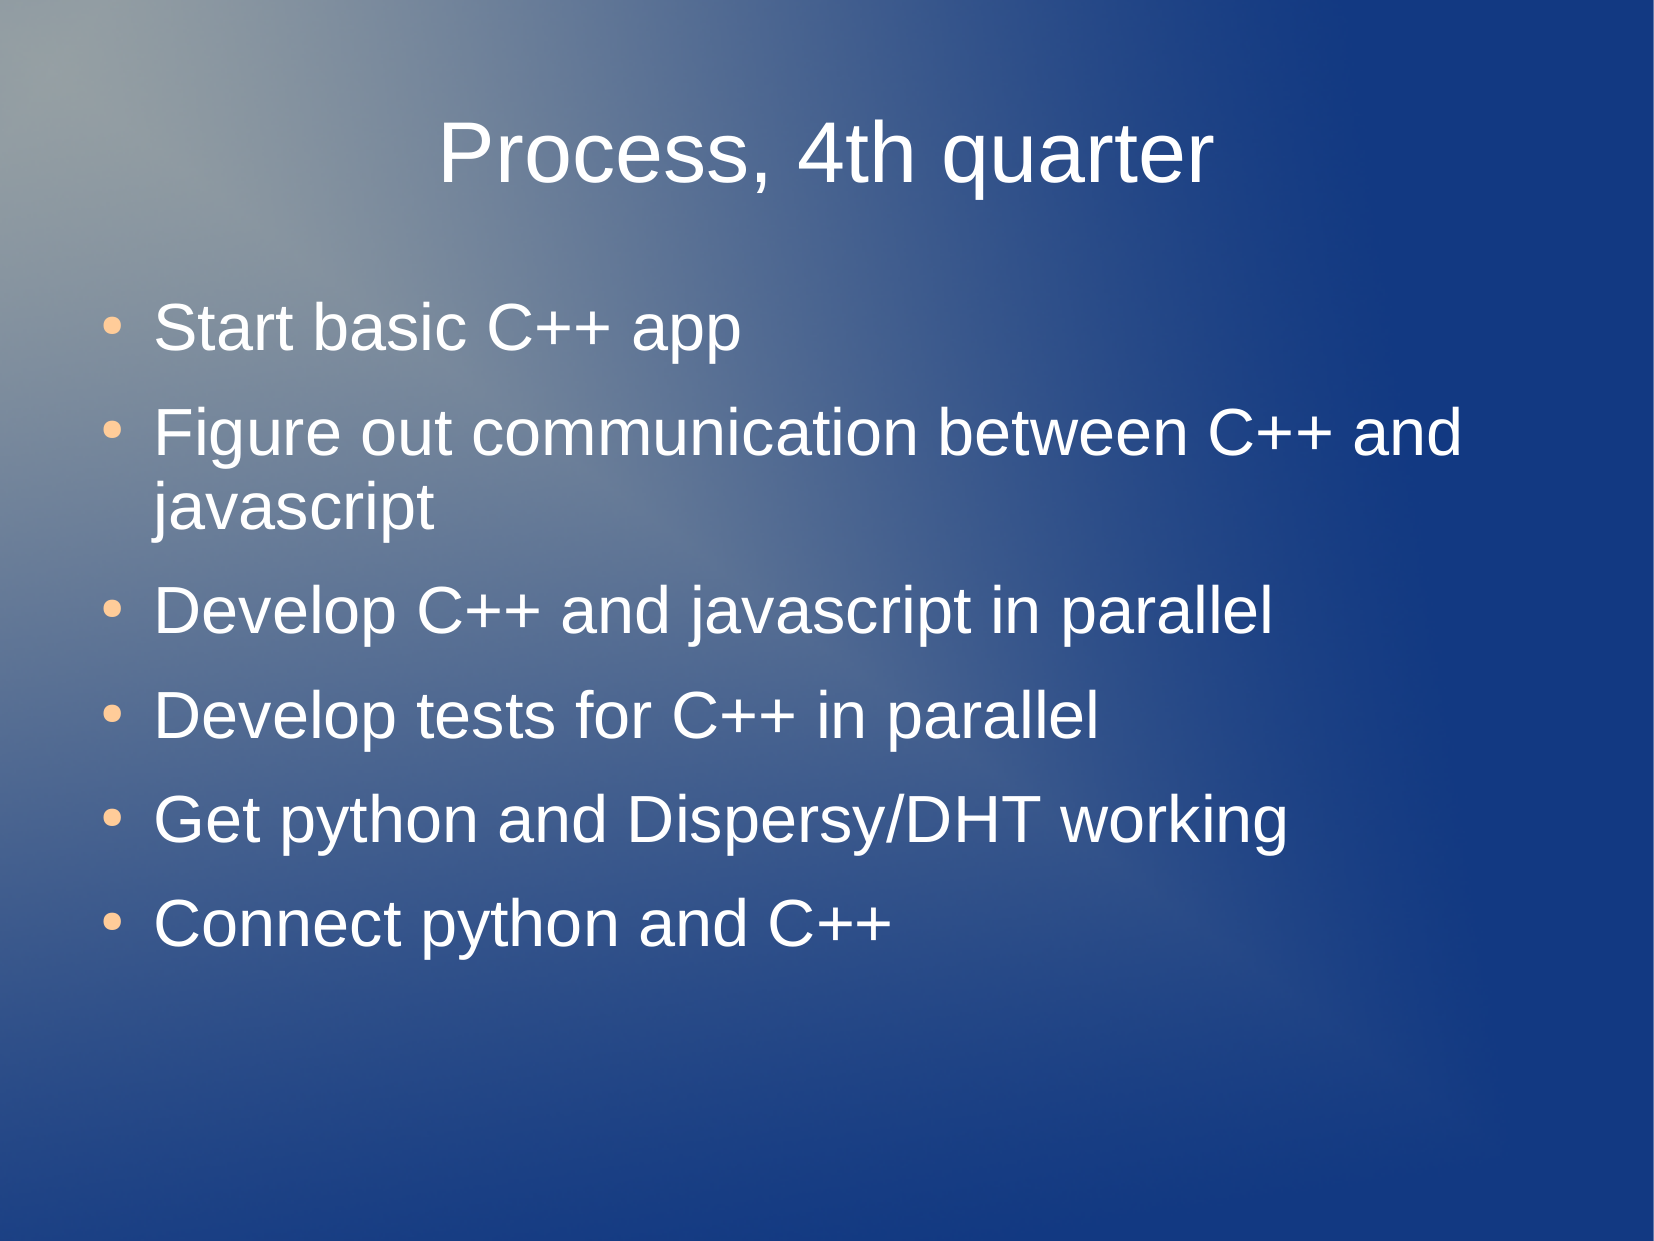

# Process, 4th quarter
Start basic C++ app
Figure out communication between C++ and javascript
Develop C++ and javascript in parallel
Develop tests for C++ in parallel
Get python and Dispersy/DHT working
Connect python and C++